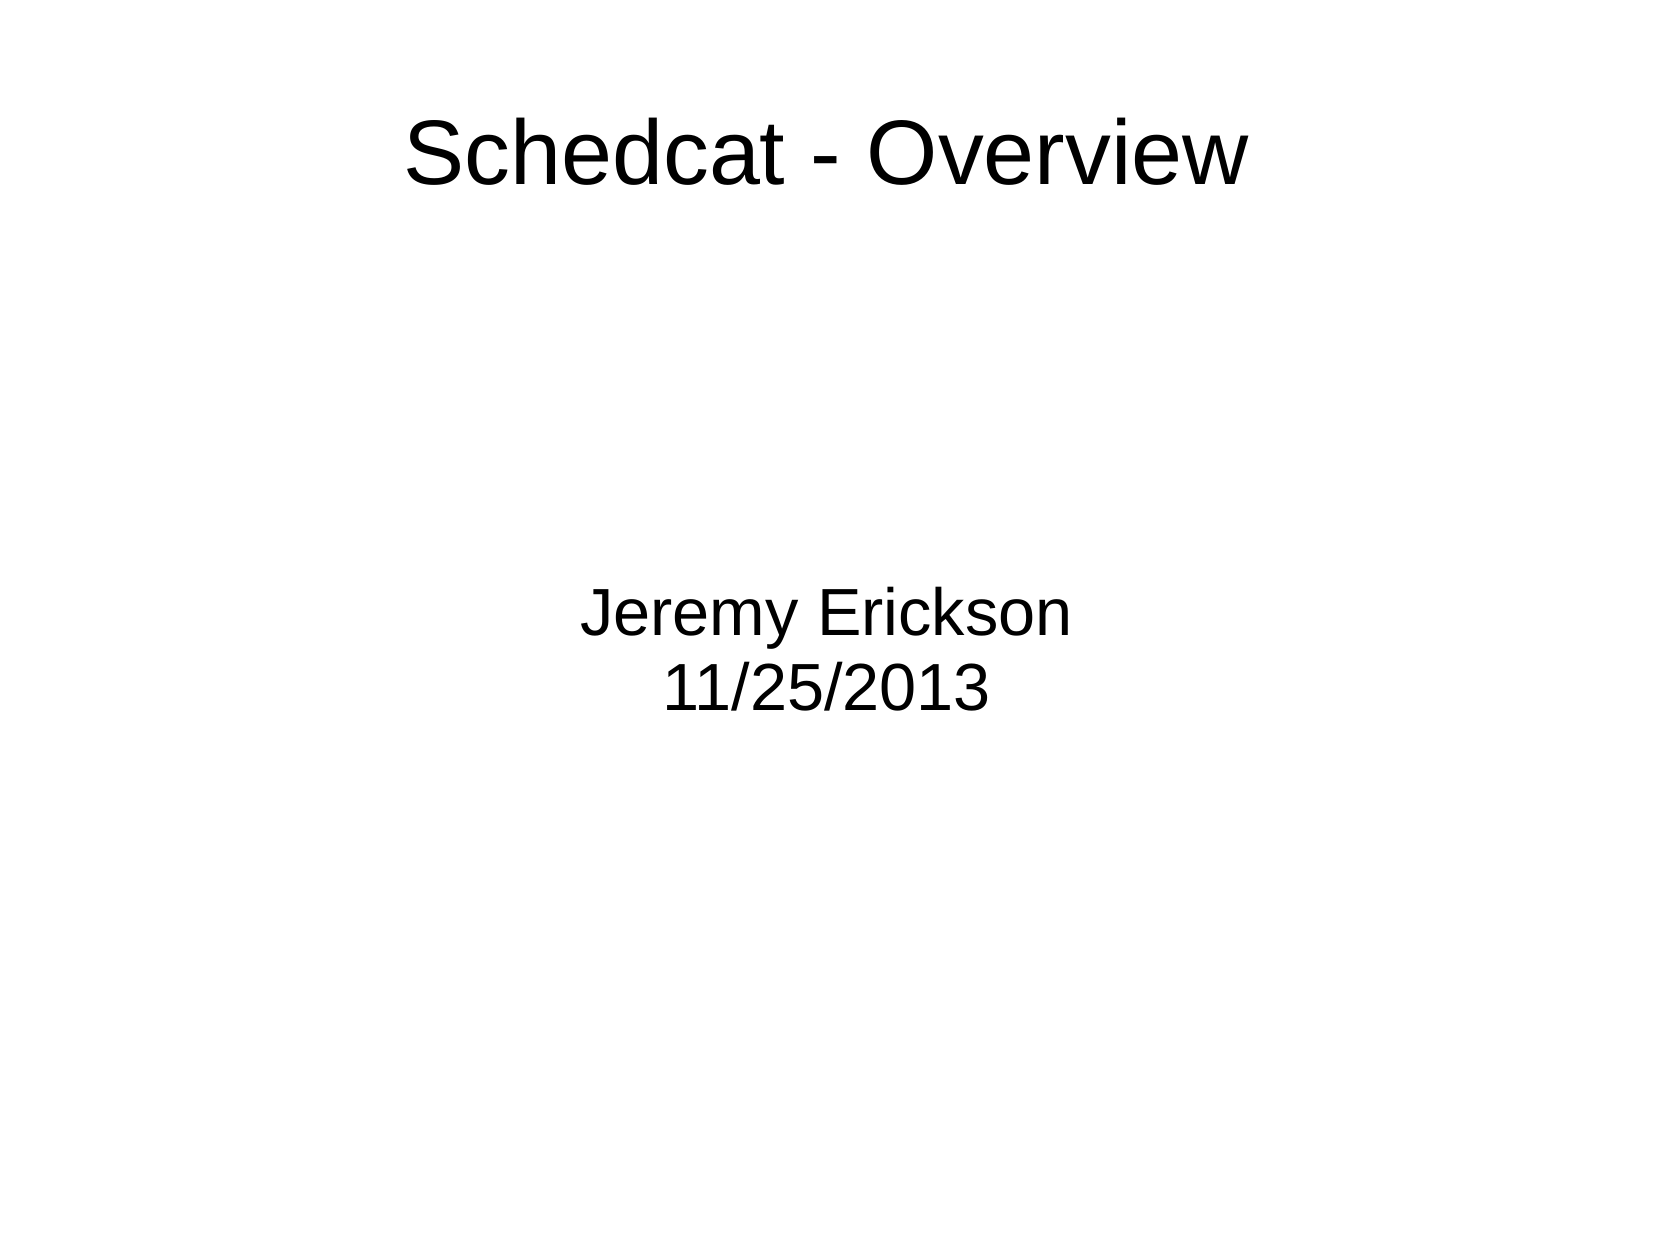

# Schedcat - Overview
Jeremy Erickson
11/25/2013